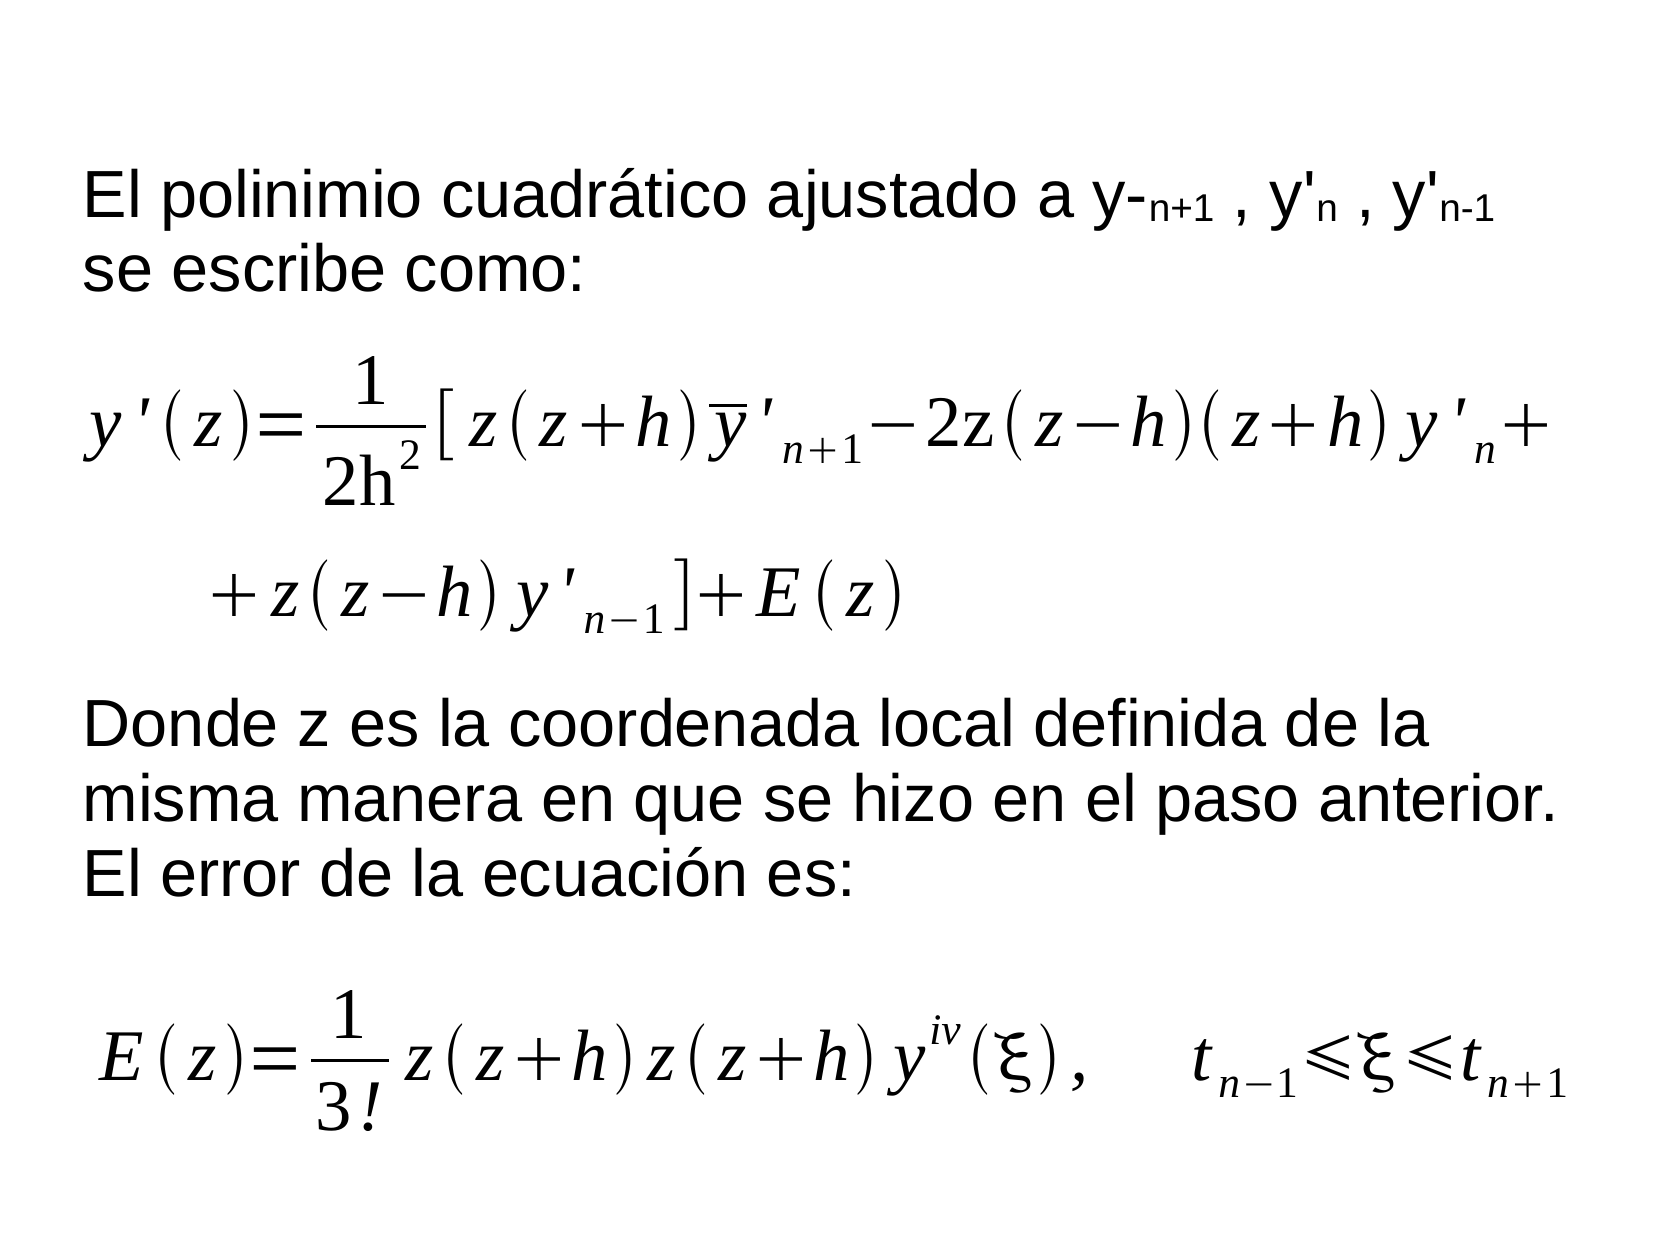

# El polinimio cuadrático ajustado a y-n+1 , y'n , y'n-1 se escribe como:
Donde z es la coordenada local definida de la misma manera en que se hizo en el paso anterior. El error de la ecuación es: